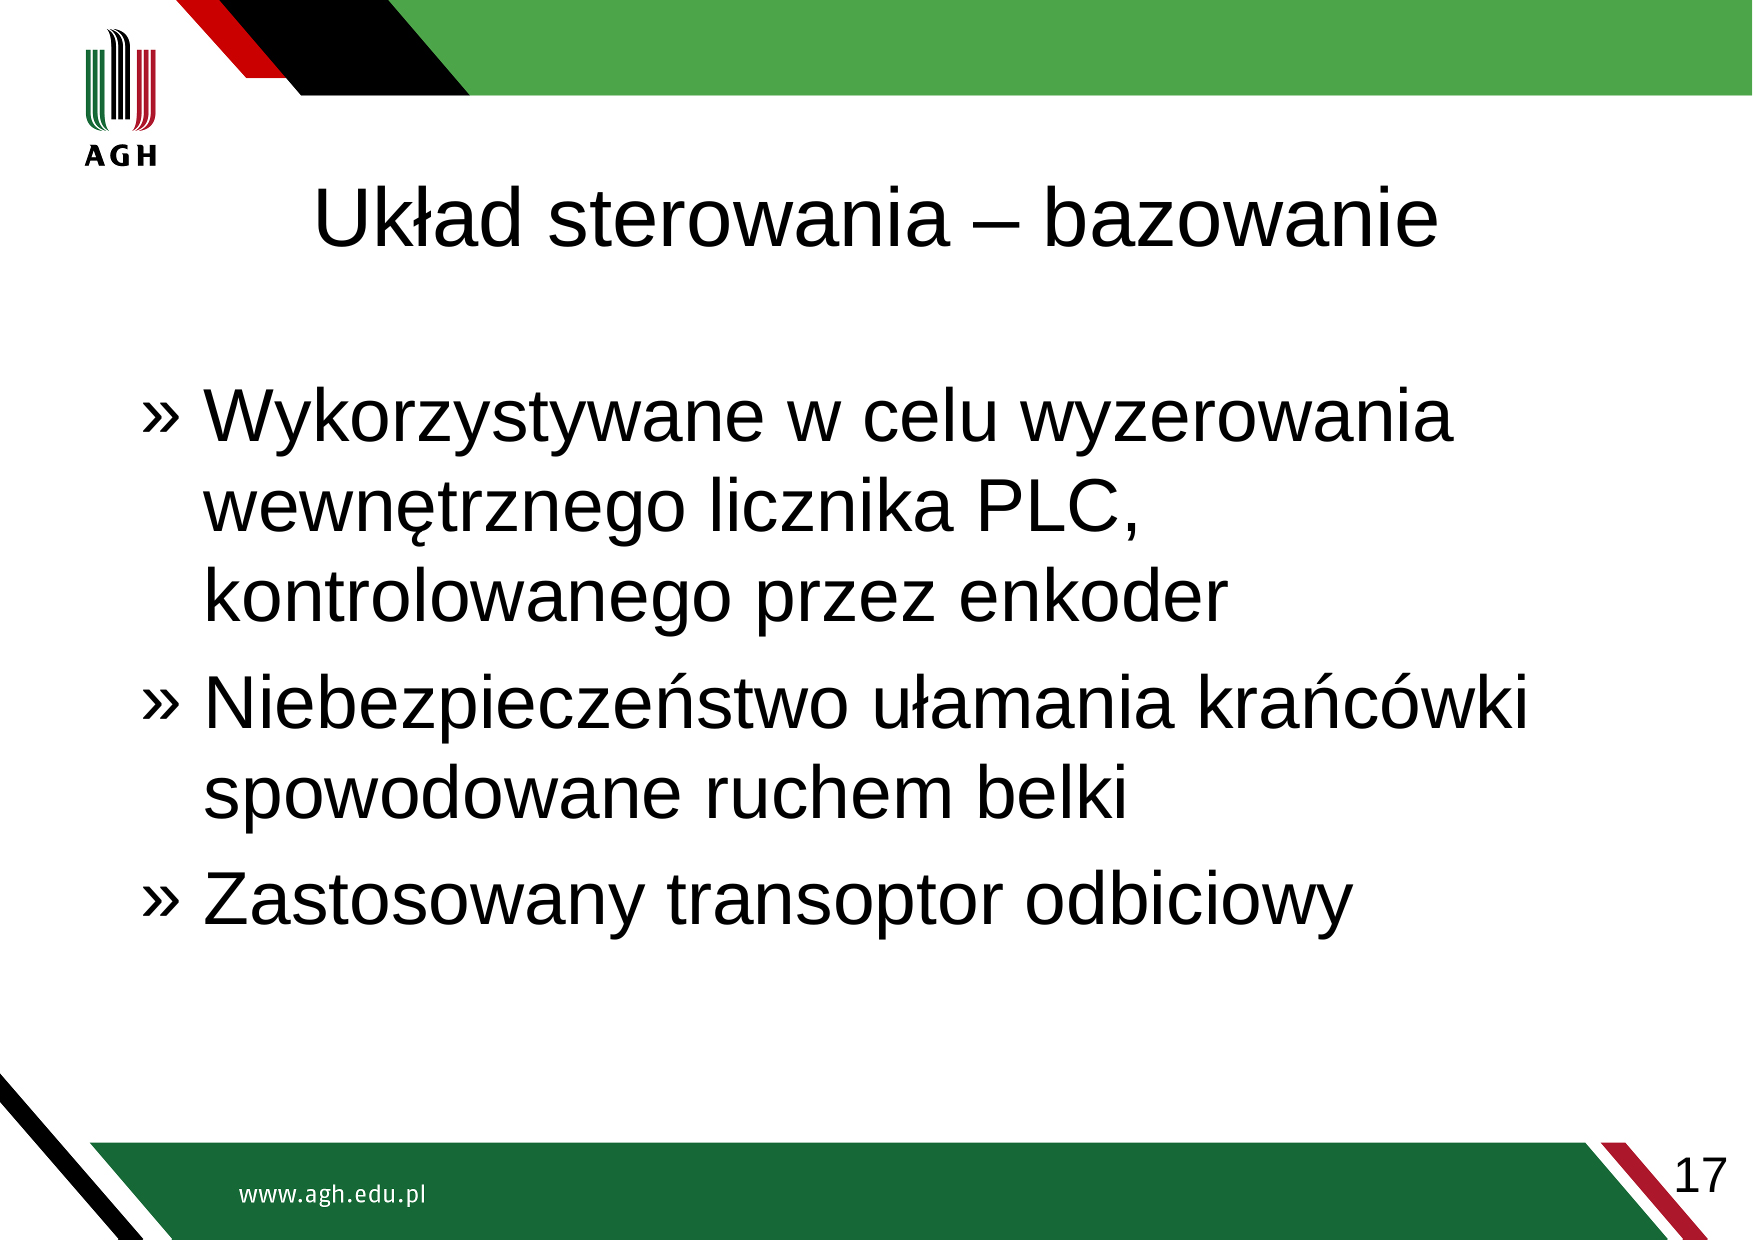

# Układ sterowania – bazowanie
Wykorzystywane w celu wyzerowania wewnętrznego licznika PLC, kontrolowanego przez enkoder
Niebezpieczeństwo ułamania krańcówki spowodowane ruchem belki
Zastosowany transoptor odbiciowy
17